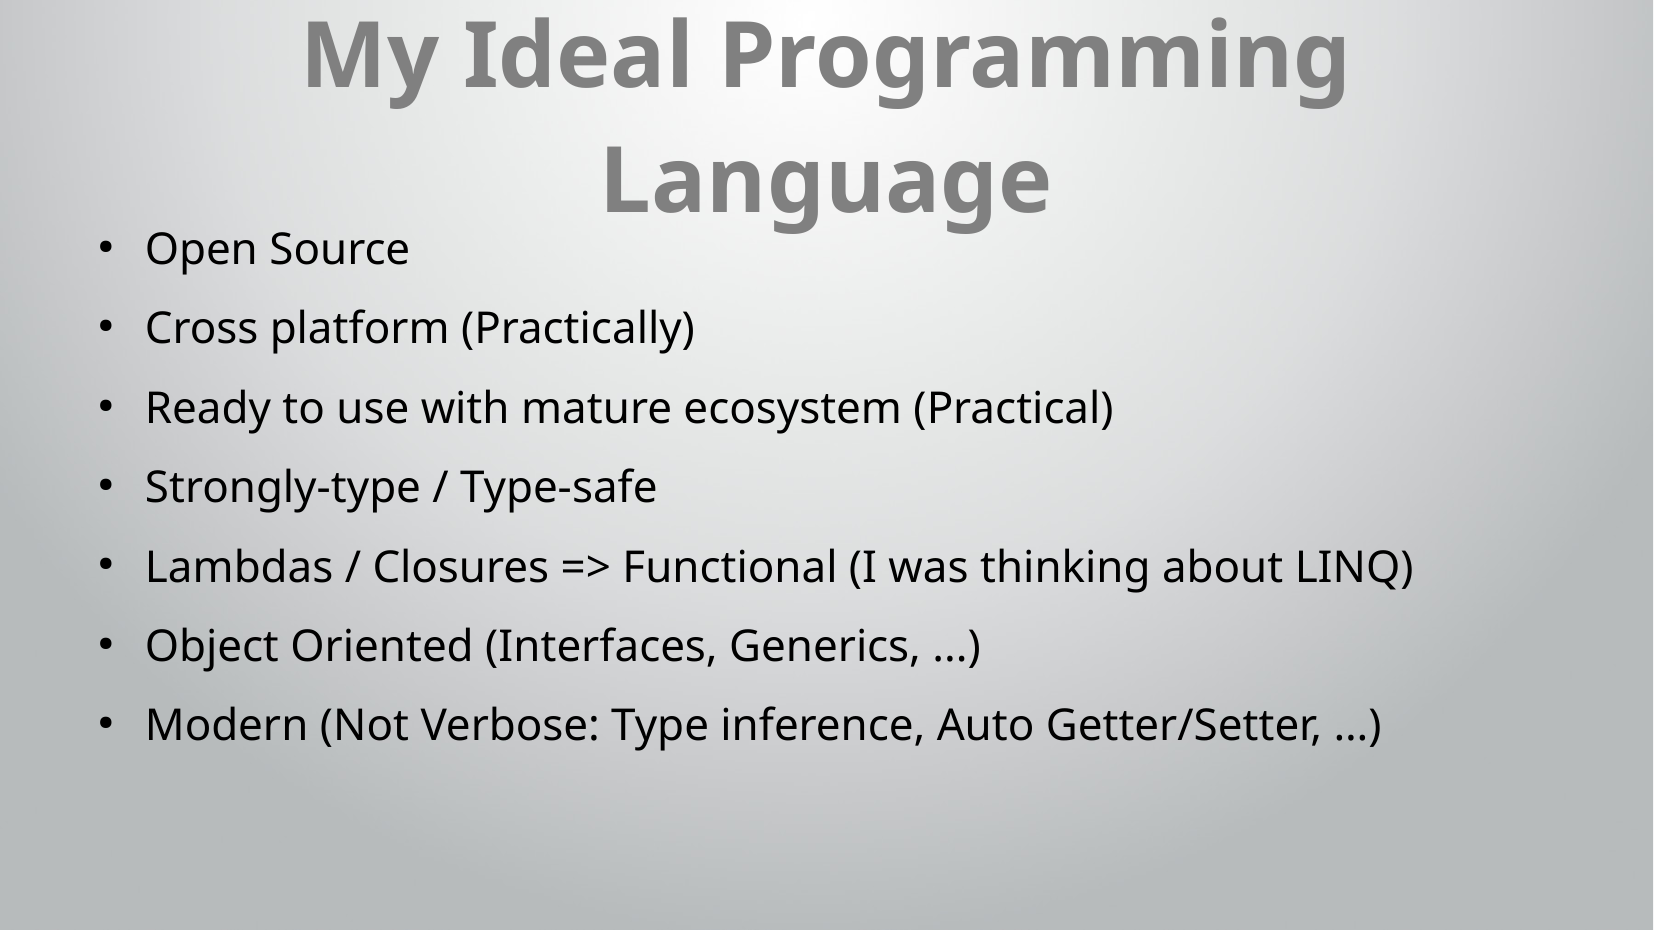

# My Ideal Programming Language
Open Source
Cross platform (Practically)
Ready to use with mature ecosystem (Practical)
Strongly-type / Type-safe
Lambdas / Closures => Functional (I was thinking about LINQ)
Object Oriented (Interfaces, Generics, ...)
Modern (Not Verbose: Type inference, Auto Getter/Setter, …)